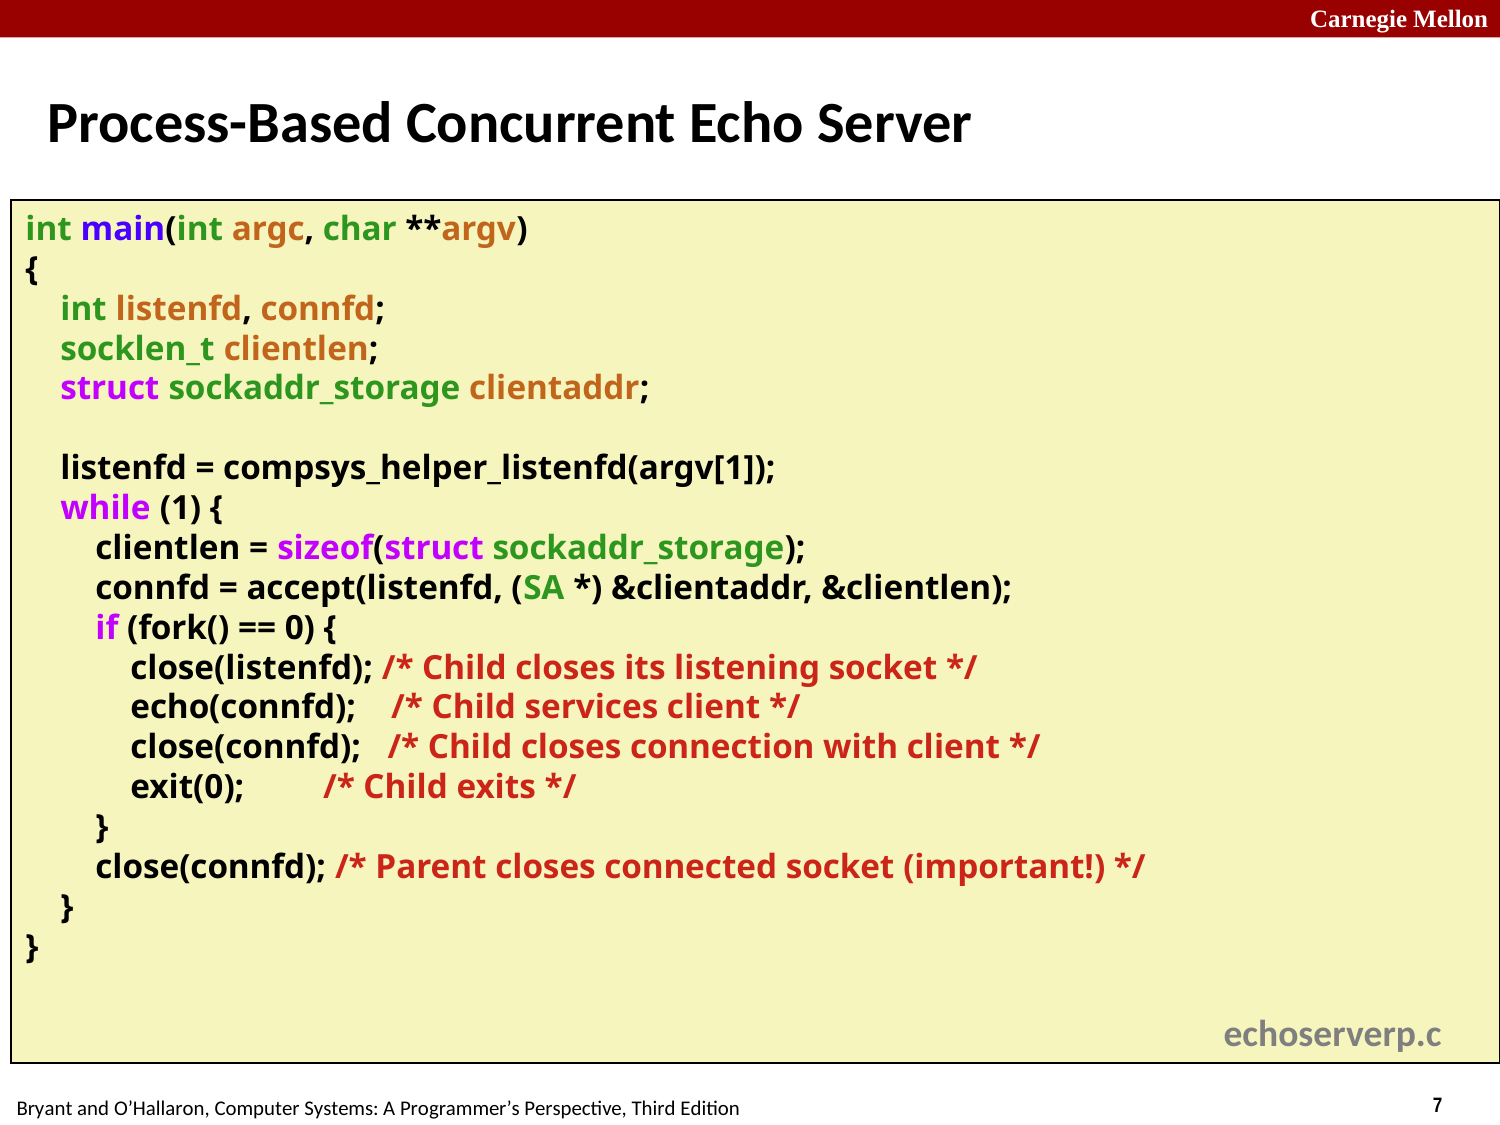

# Process-Based Concurrent Echo Server
int main(int argc, char **argv)
{
 int listenfd, connfd;
 socklen_t clientlen;
 struct sockaddr_storage clientaddr;
 listenfd = compsys_helper_listenfd(argv[1]);
 while (1) {
 clientlen = sizeof(struct sockaddr_storage);
 connfd = accept(listenfd, (SA *) &clientaddr, &clientlen);
 if (fork() == 0) {
 close(listenfd); /* Child closes its listening socket */
 echo(connfd); /* Child services client */
 close(connfd); /* Child closes connection with client */
 exit(0); /* Child exits */
 }
 close(connfd); /* Parent closes connected socket (important!) */
 }
}
echoserverp.c